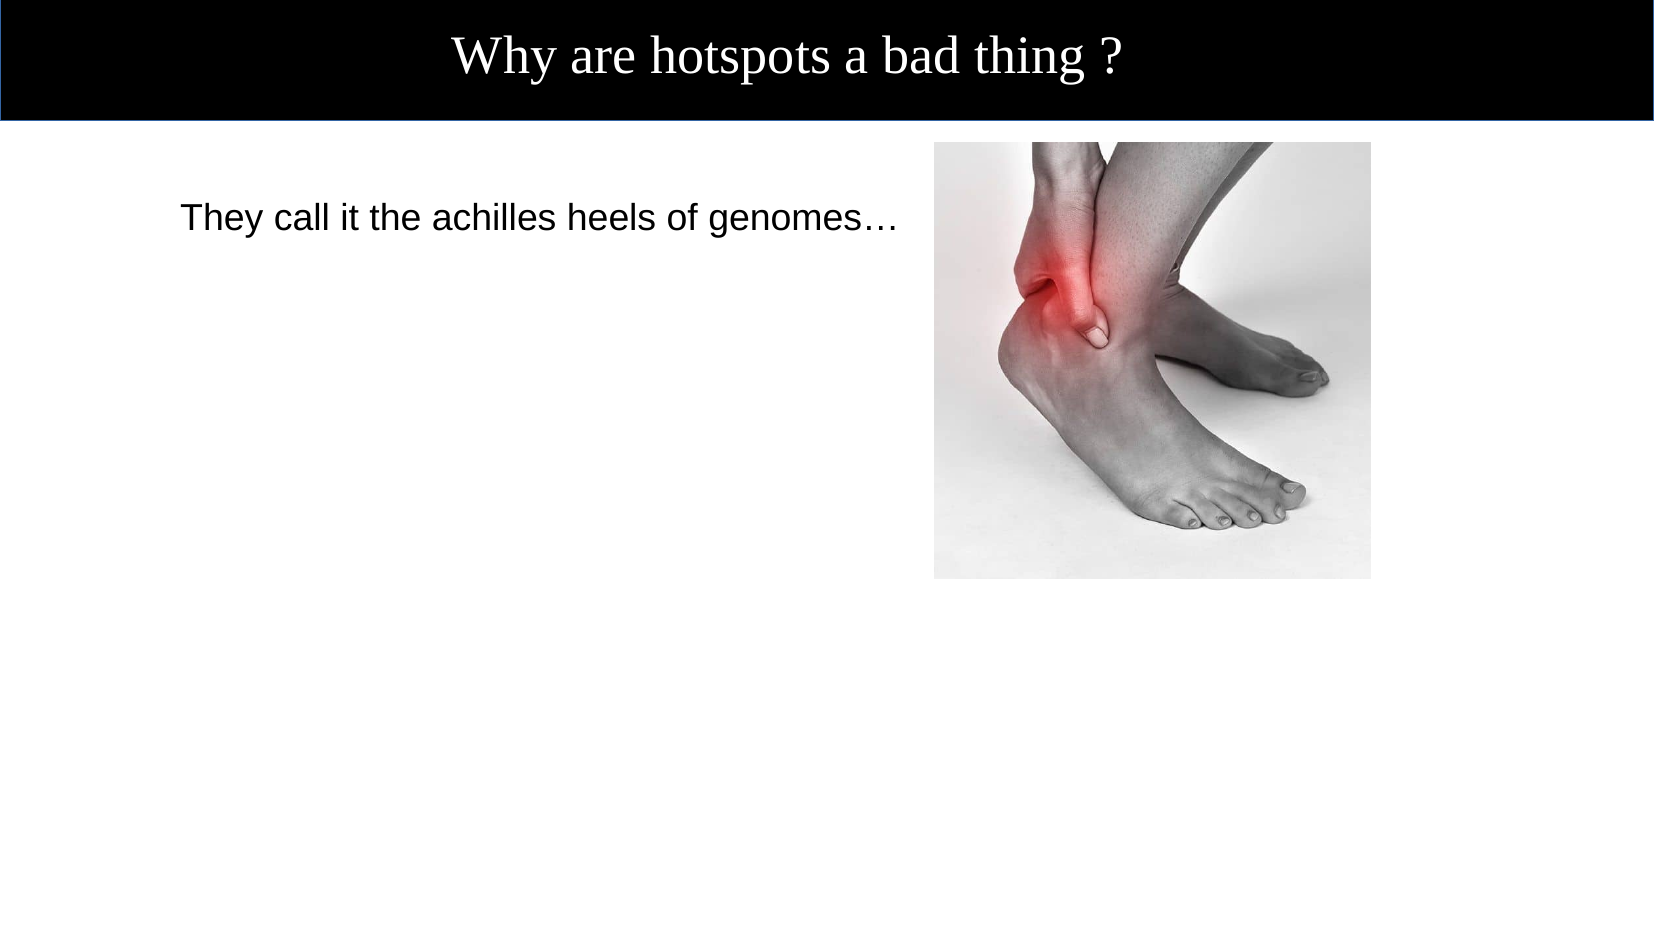

Why are hotspots a bad thing ?
They call it the achilles heels of genomes…